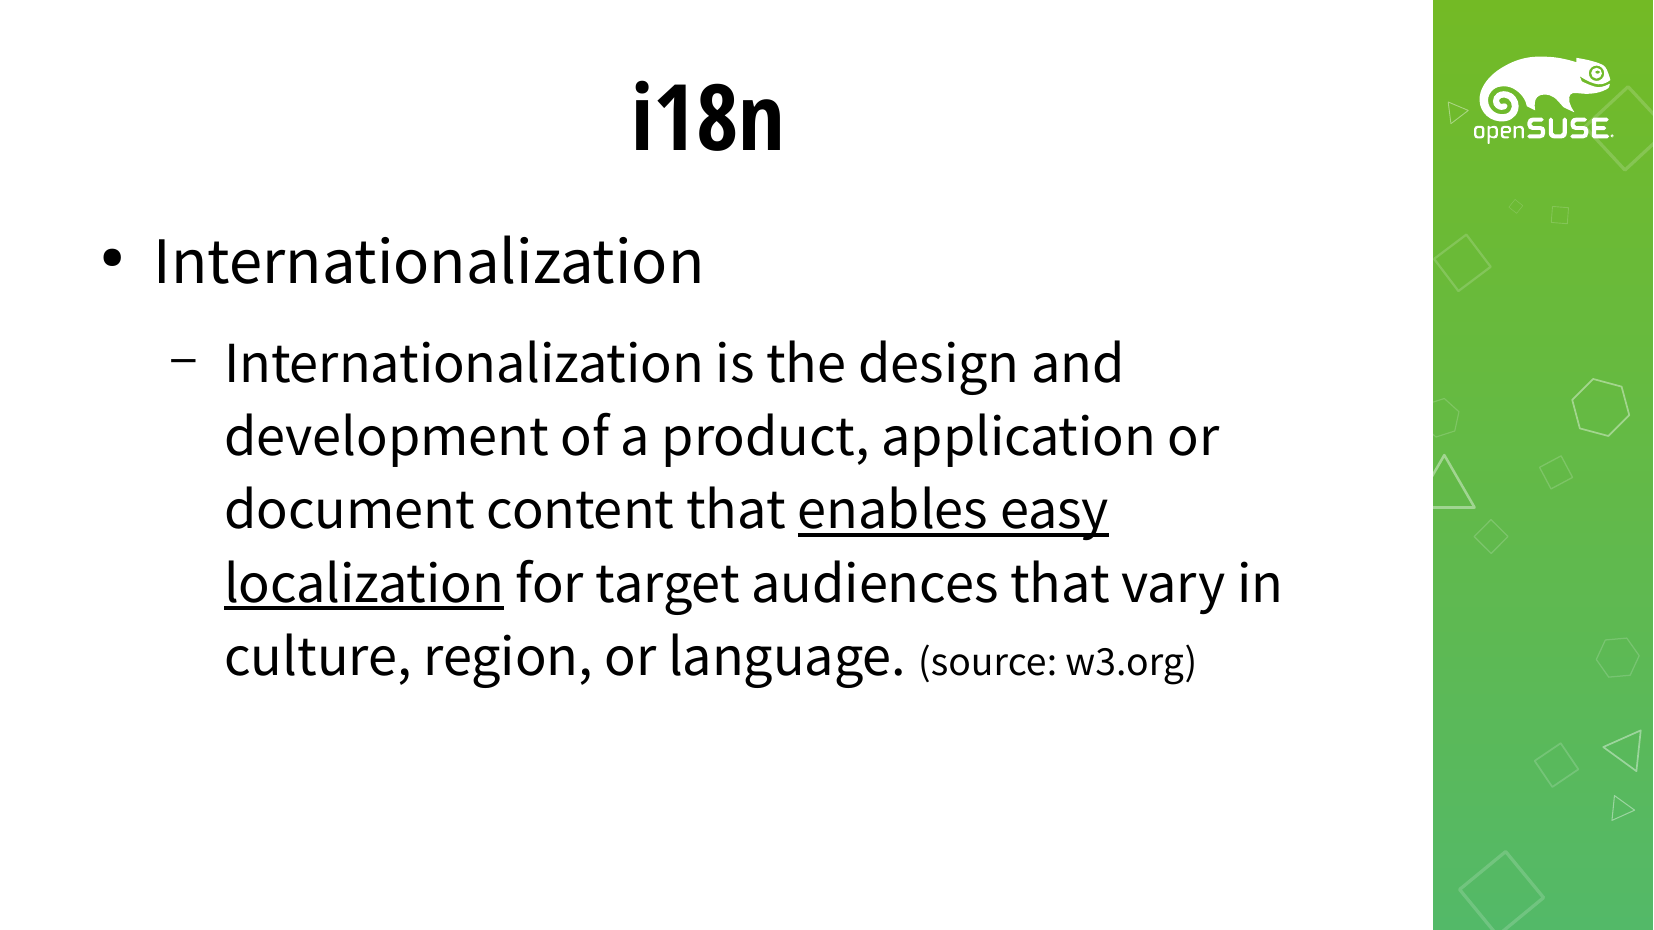

# i18n
Internationalization
Internationalization is the design and development of a product, application or document content that enables easy localization for target audiences that vary in culture, region, or language. (source: w3.org)